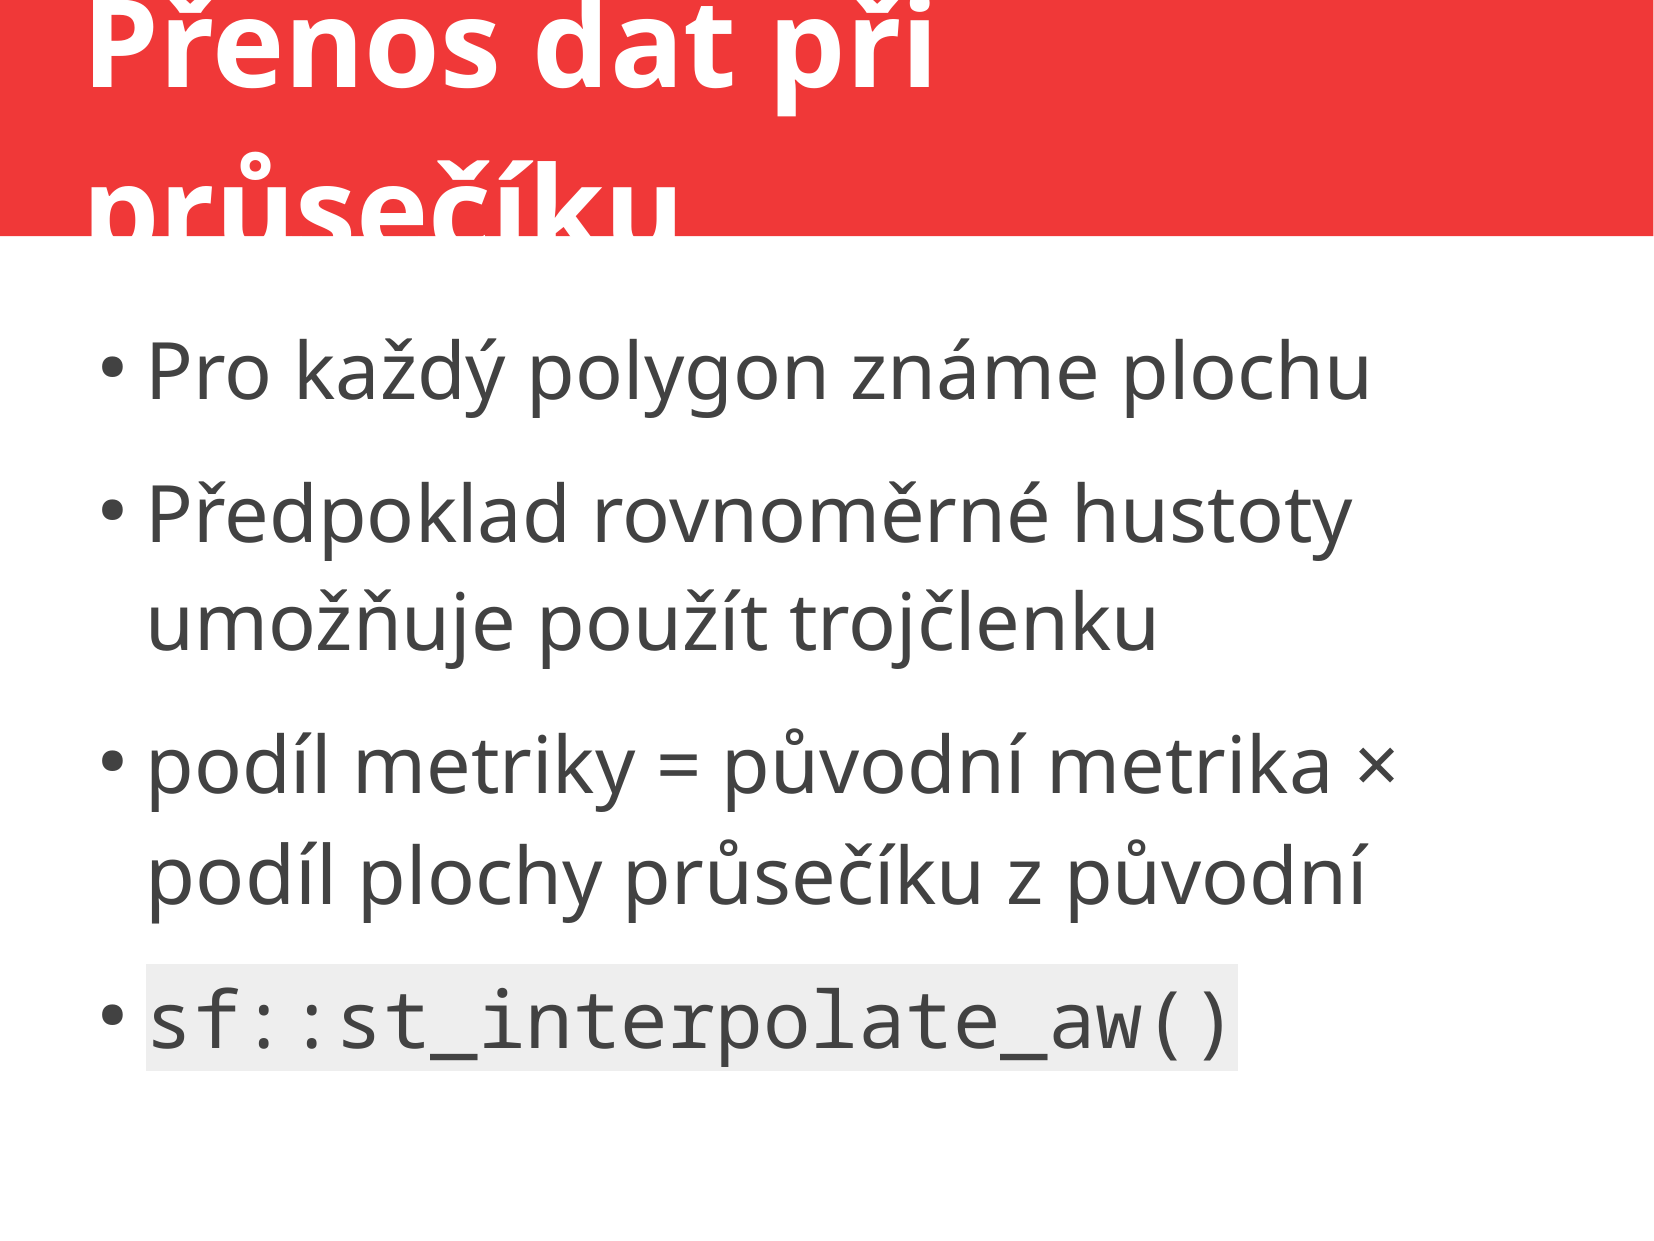

# Přenos dat při průsečíku
Pro každý polygon známe plochu
Předpoklad rovnoměrné hustoty umožňuje použít trojčlenku
podíl metriky = původní metrika × podíl plochy průsečíku z původní
sf::st_interpolate_aw()